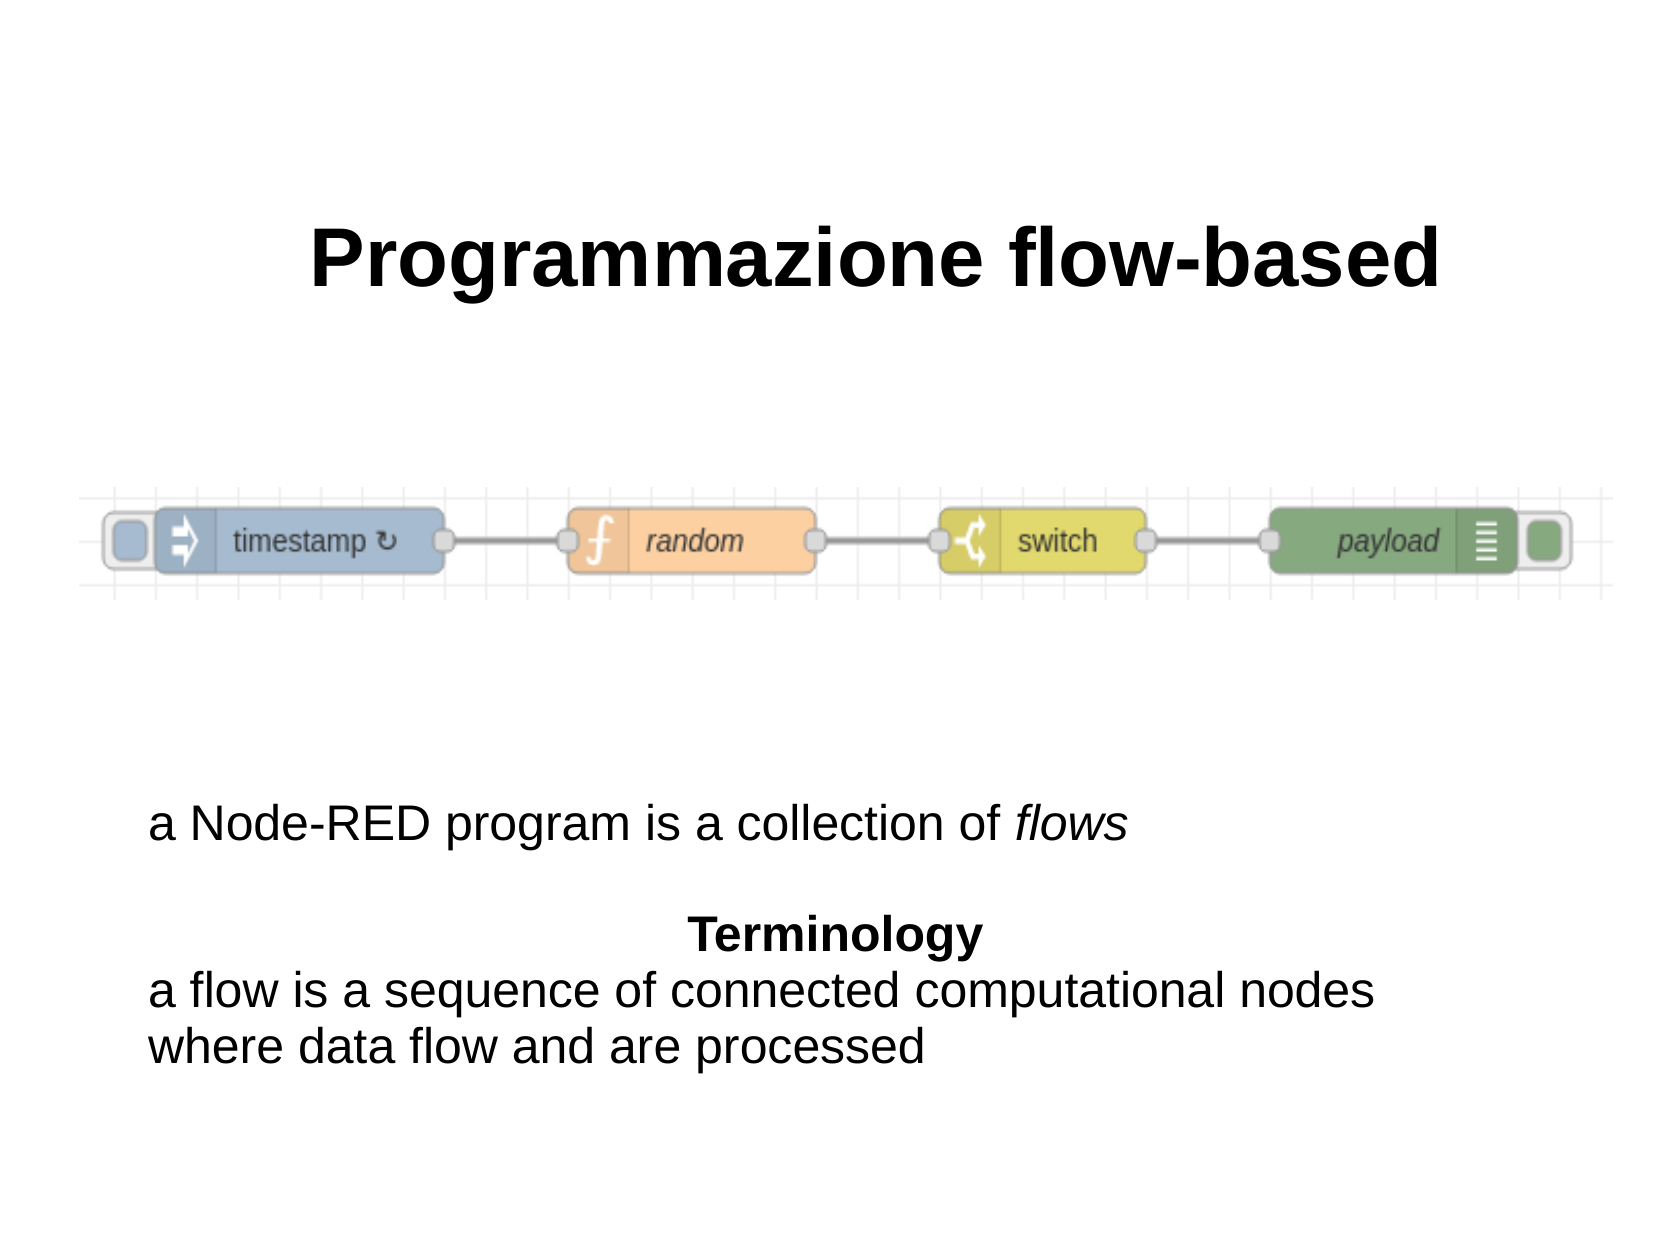

Programmazione flow-based
a Node-RED program is a collection of flows
Terminology
a flow is a sequence of connected computational nodes where data flow and are processed